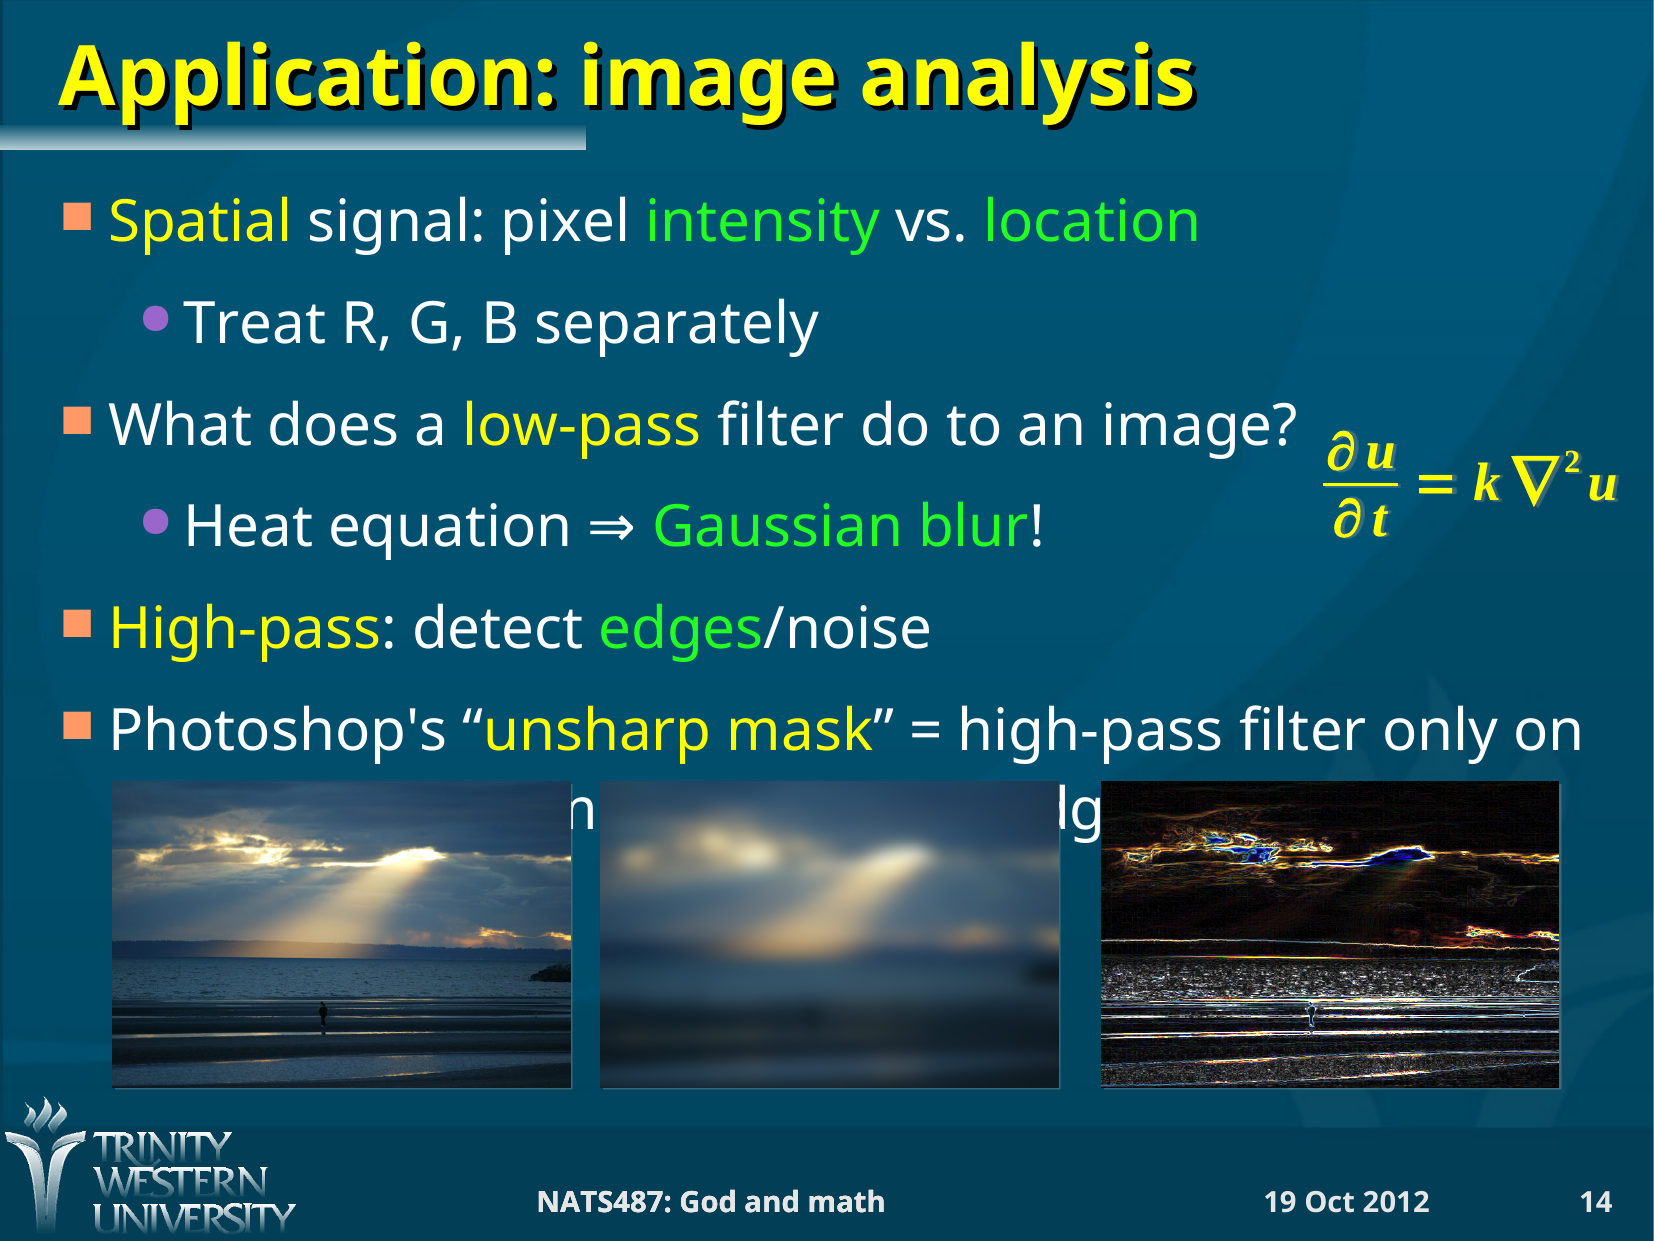

# Application: image analysis
Spatial signal: pixel intensity vs. location
Treat R, G, B separately
What does a low-pass filter do to an image?
Heat equation ⇒ Gaussian blur!
High-pass: detect edges/noise
Photoshop's “unsharp mask” = high-pass filter only on portions of the image that show edges
NATS487: God and math
19 Oct 2012
14